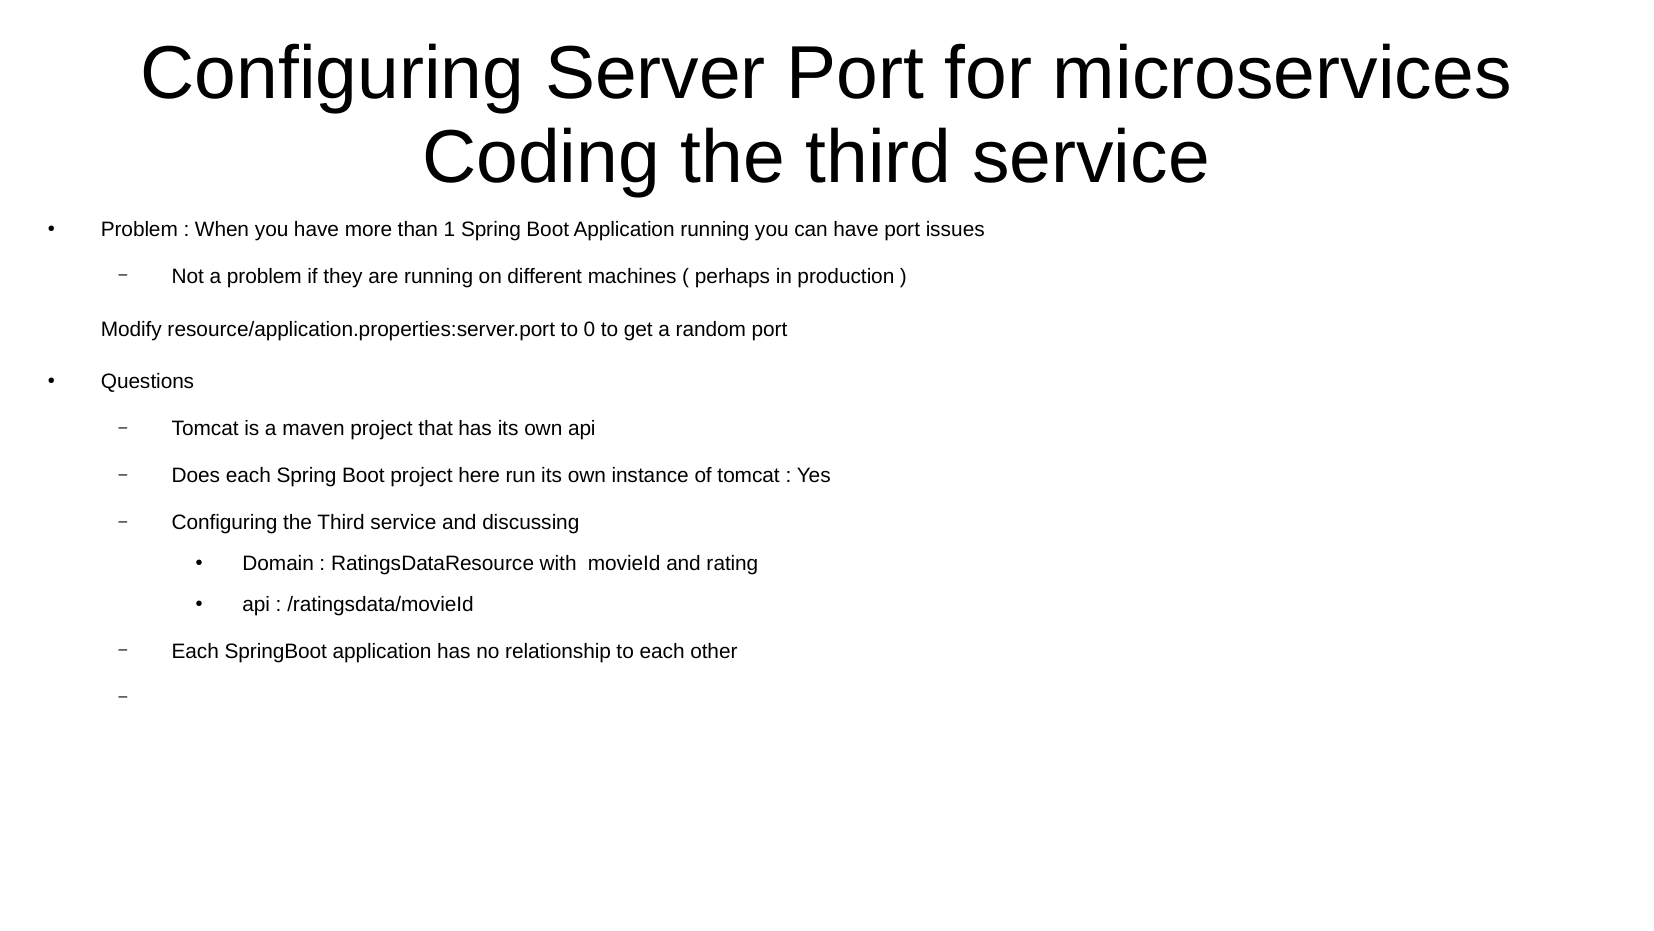

# Configuring Server Port for microservices Coding the third service
Problem : When you have more than 1 Spring Boot Application running you can have port issues
Not a problem if they are running on different machines ( perhaps in production )
Modify resource/application.properties:server.port to 0 to get a random port
Questions
Tomcat is a maven project that has its own api
Does each Spring Boot project here run its own instance of tomcat : Yes
Configuring the Third service and discussing
Domain : RatingsDataResource with movieId and rating
api : /ratingsdata/movieId
Each SpringBoot application has no relationship to each other